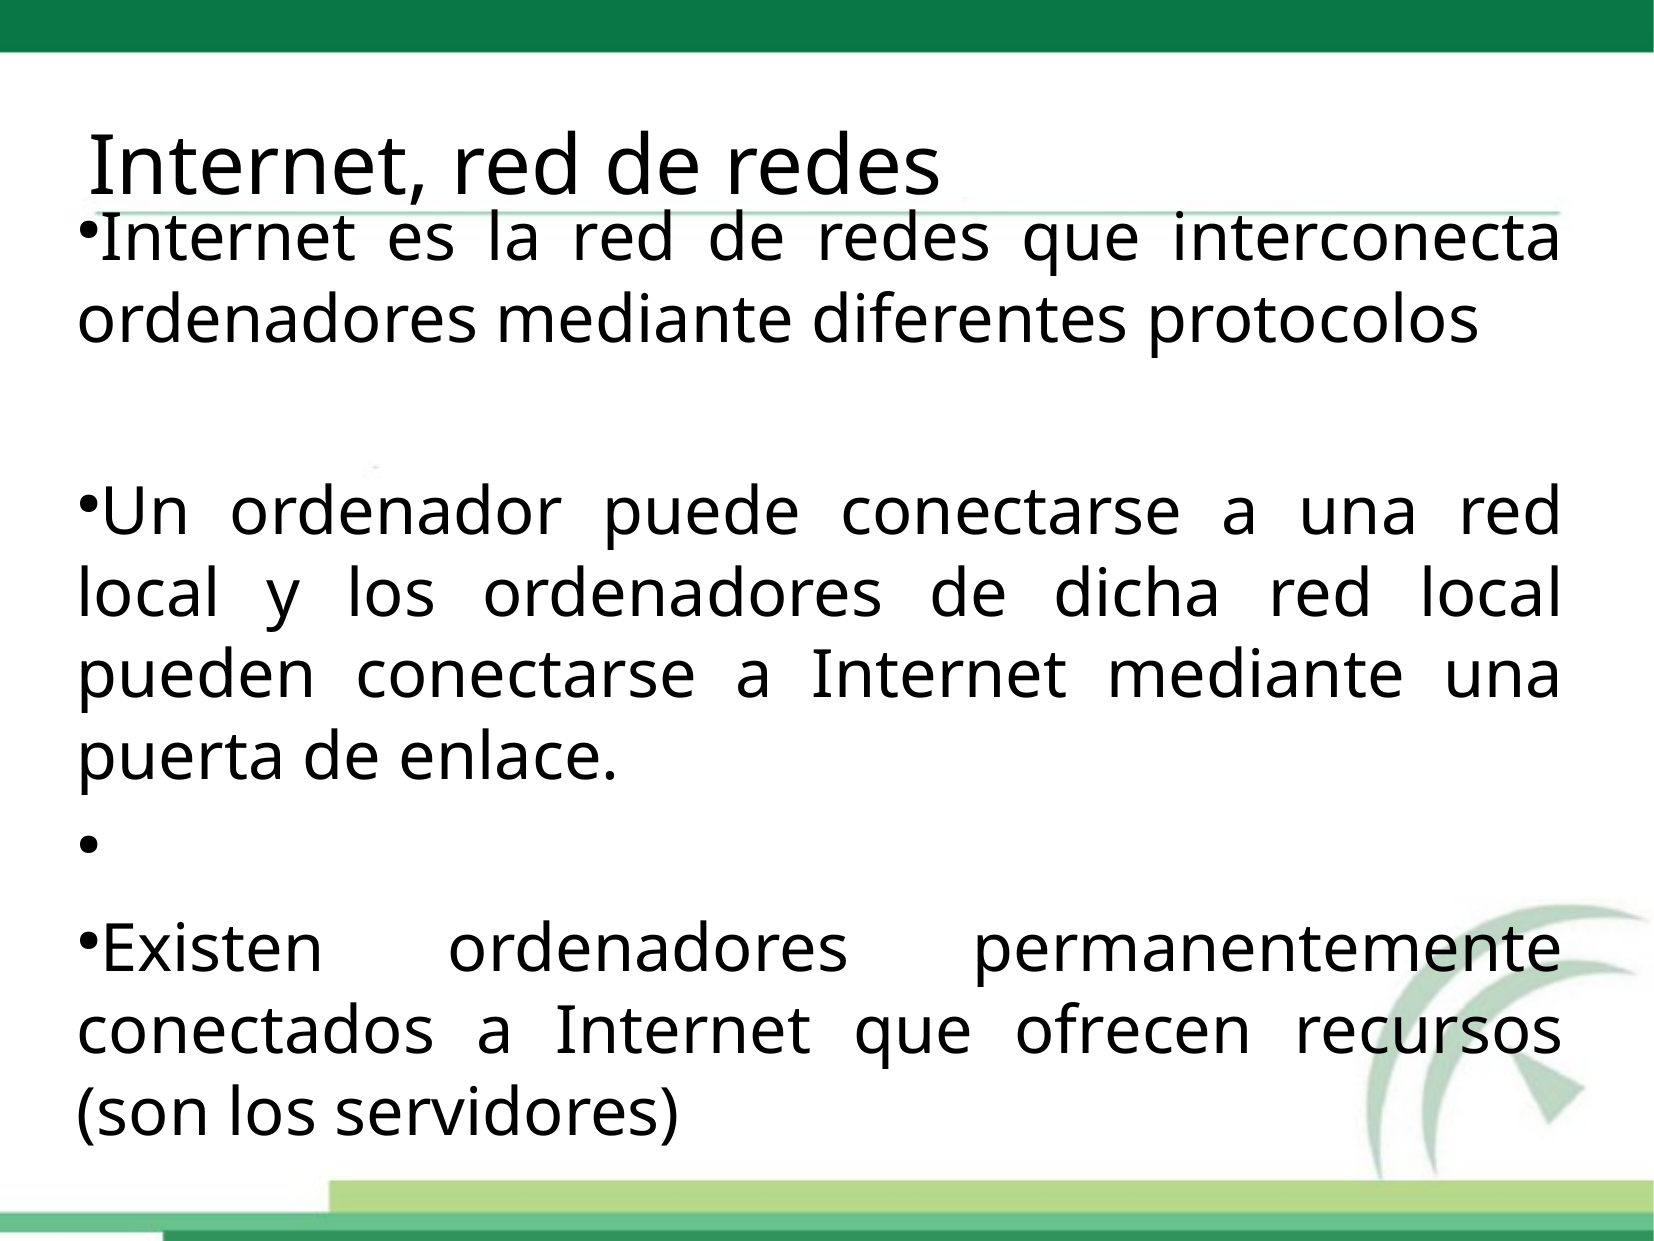

# Internet, red de redes
Internet es la red de redes que interconecta ordenadores mediante diferentes protocolos
Un ordenador puede conectarse a una red local y los ordenadores de dicha red local pueden conectarse a Internet mediante una puerta de enlace.
Existen ordenadores permanentemente conectados a Internet que ofrecen recursos (son los servidores)